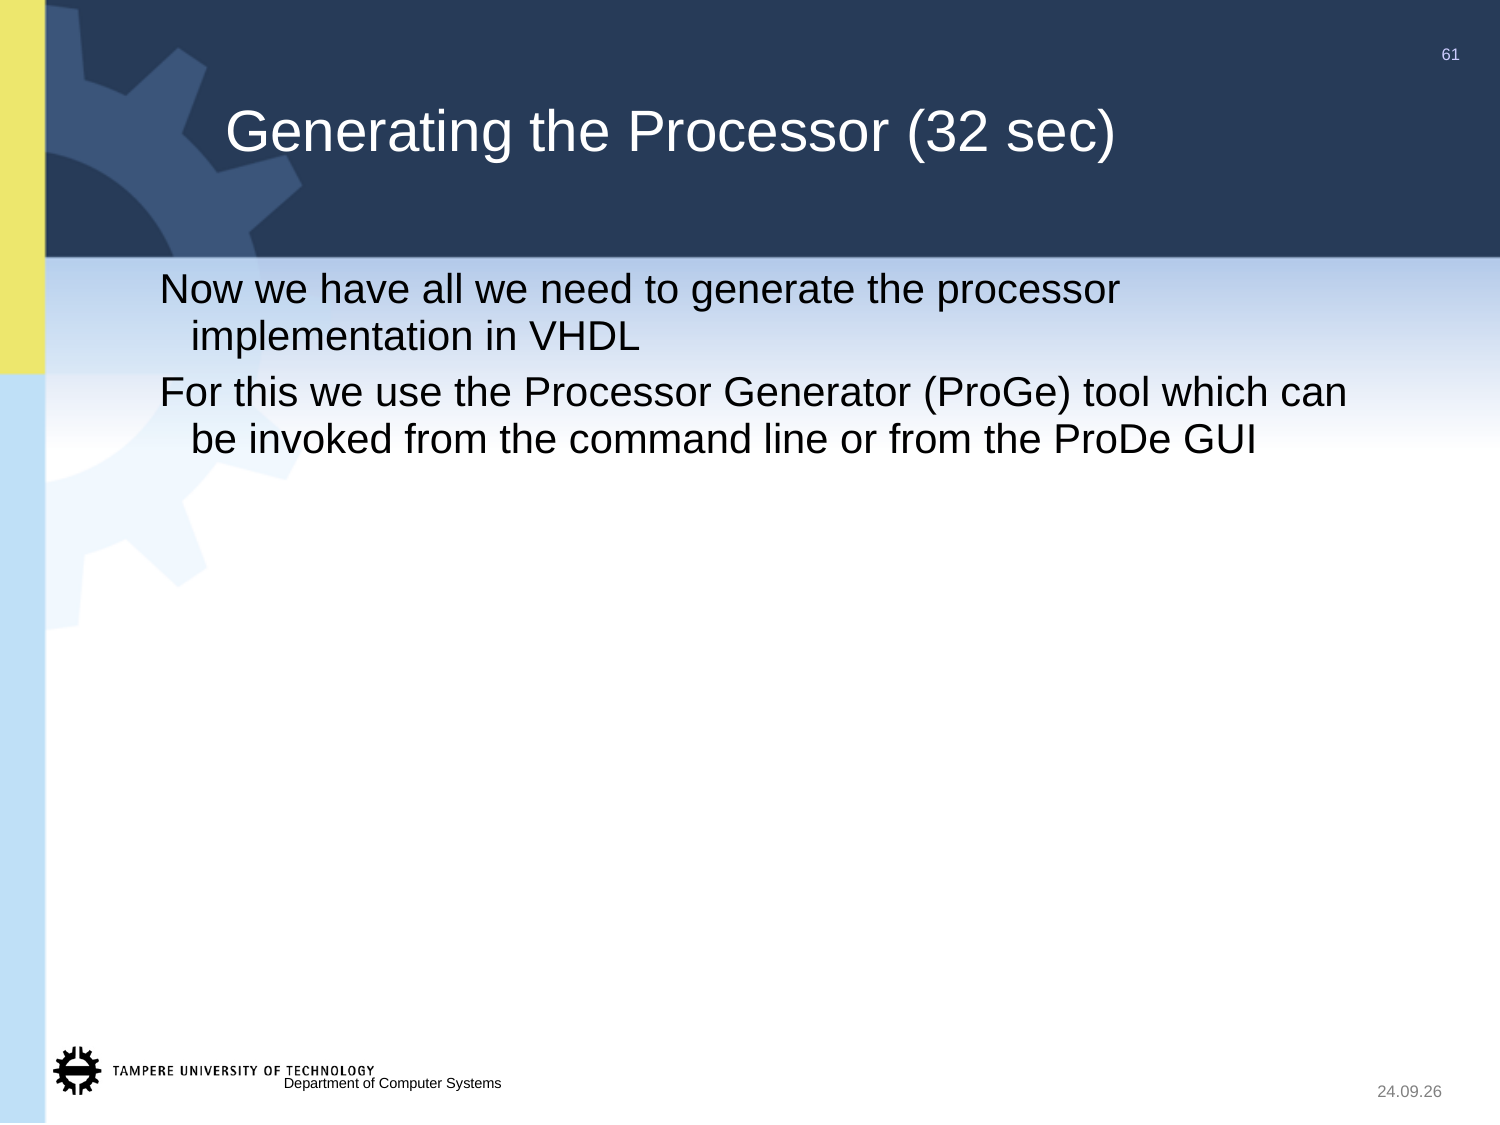

# Generating the Processor (32 sec)
61
Now we have all we need to generate the processor implementation in VHDL
For this we use the Processor Generator (ProGe) tool which can be invoked from the command line or from the ProDe GUI